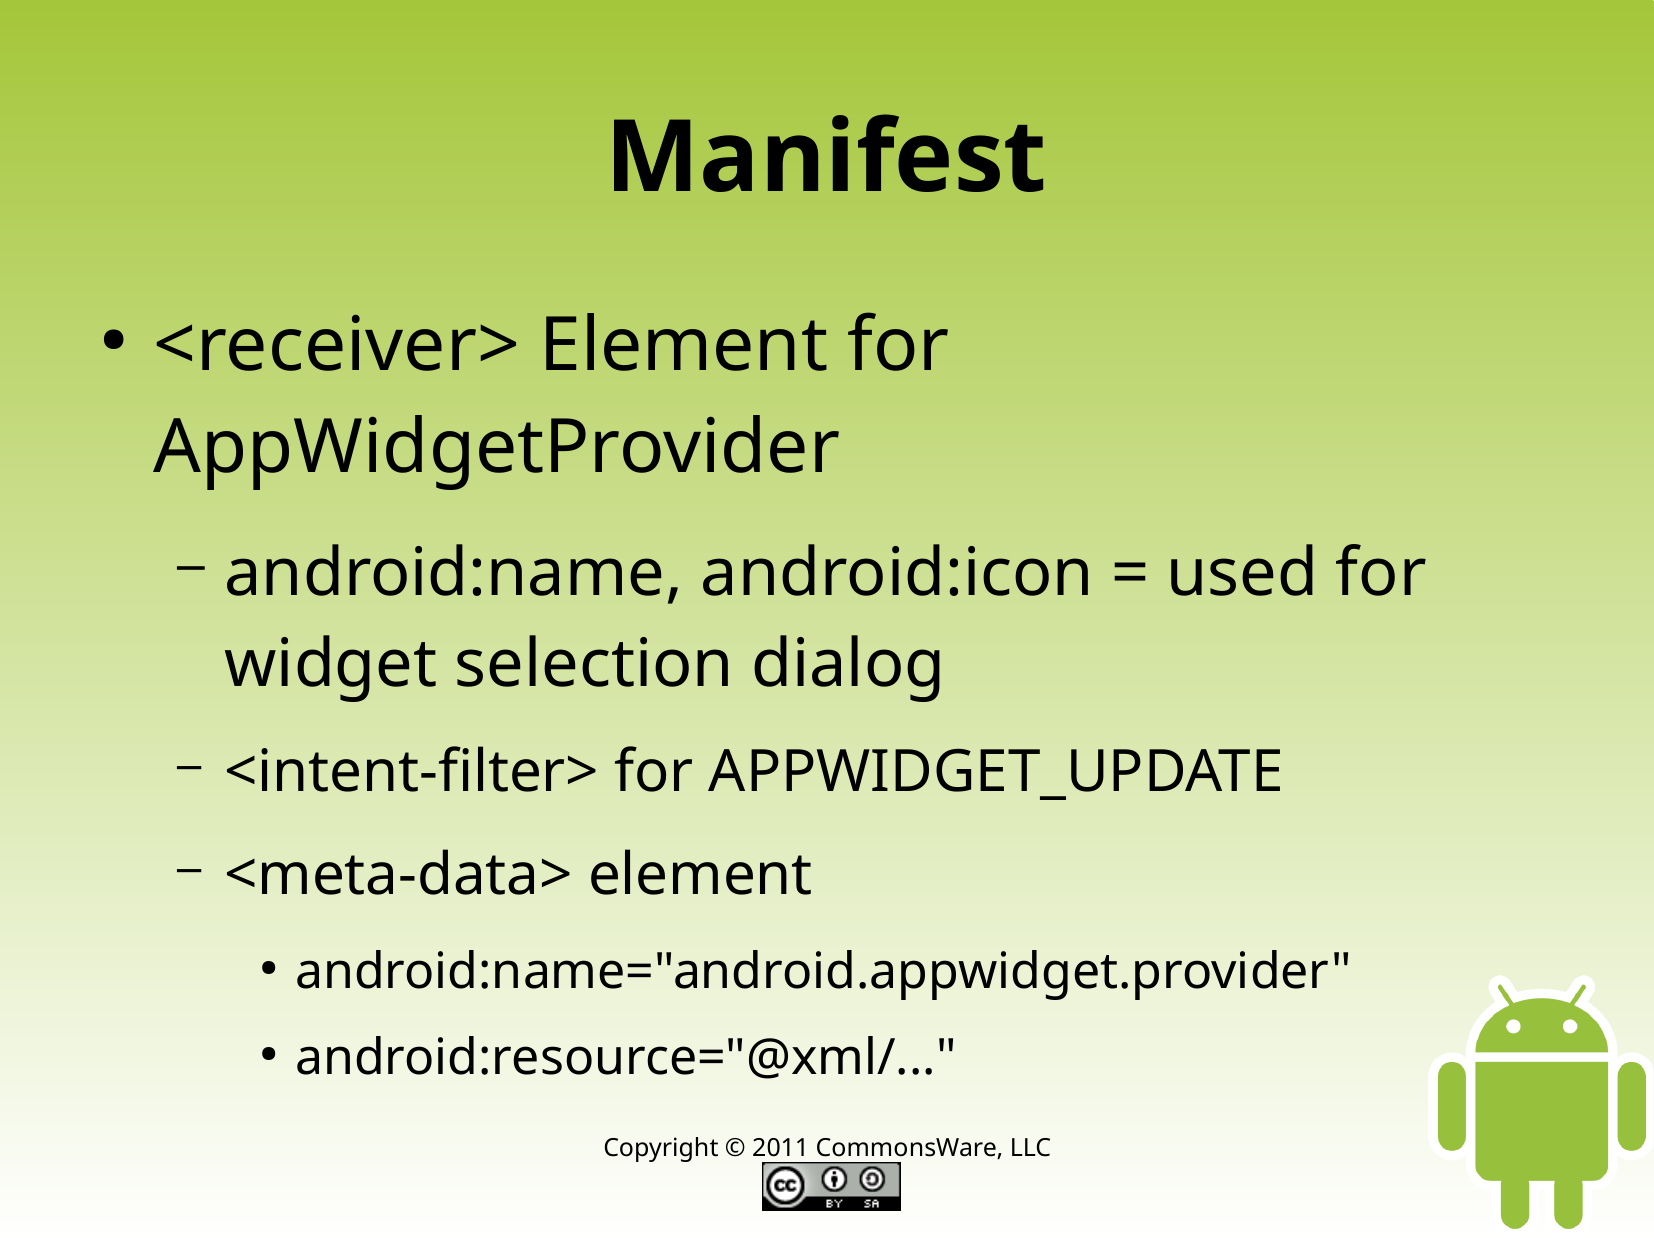

# Manifest
<receiver> Element for AppWidgetProvider
android:name, android:icon = used for widget selection dialog
<intent-filter> for APPWIDGET_UPDATE
<meta-data> element
android:name="android.appwidget.provider"
android:resource="@xml/..."